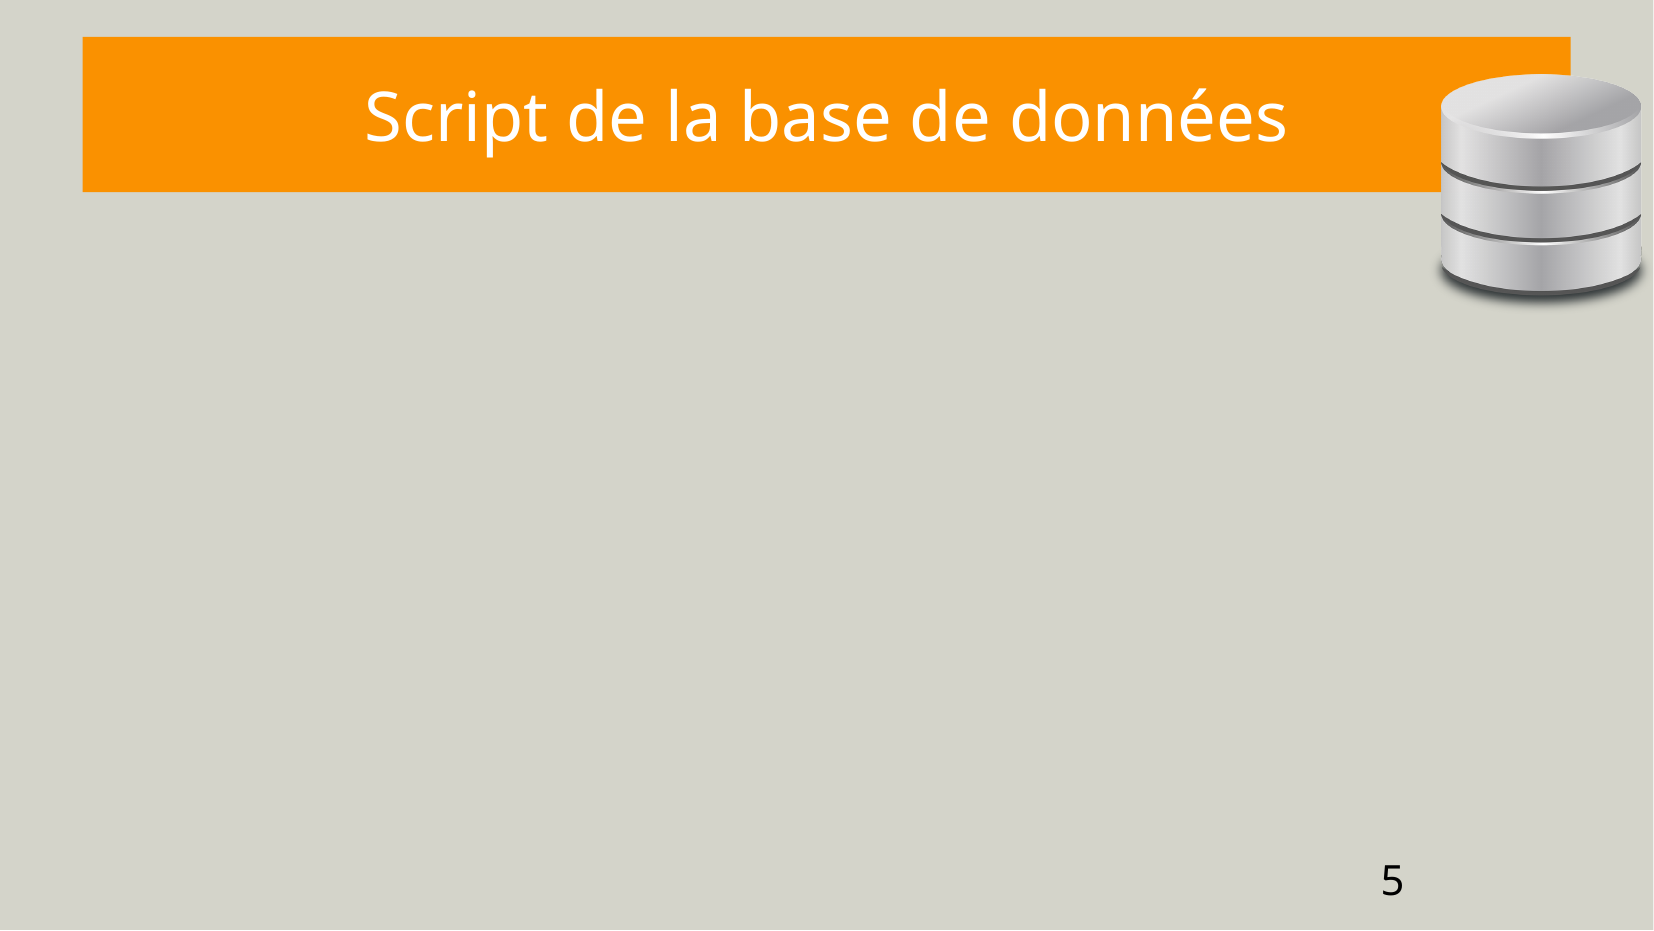

# Script de la base de données
5